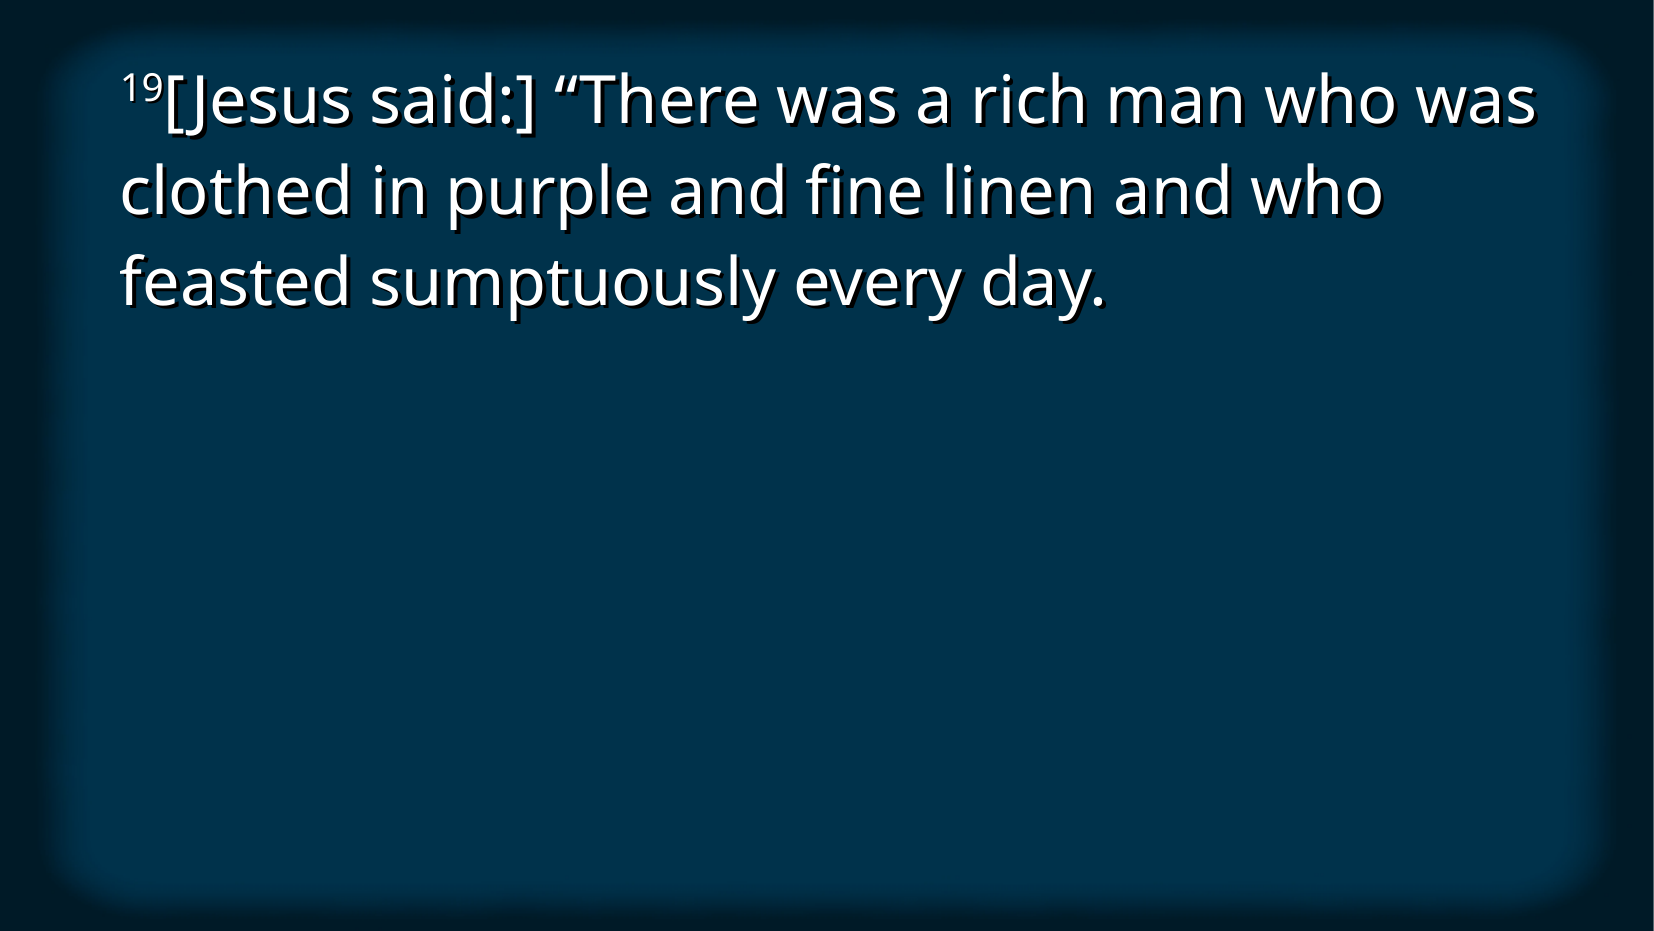

19[Jesus said:] “There was a rich man who was clothed in purple and fine linen and who feasted sumptuously every day.